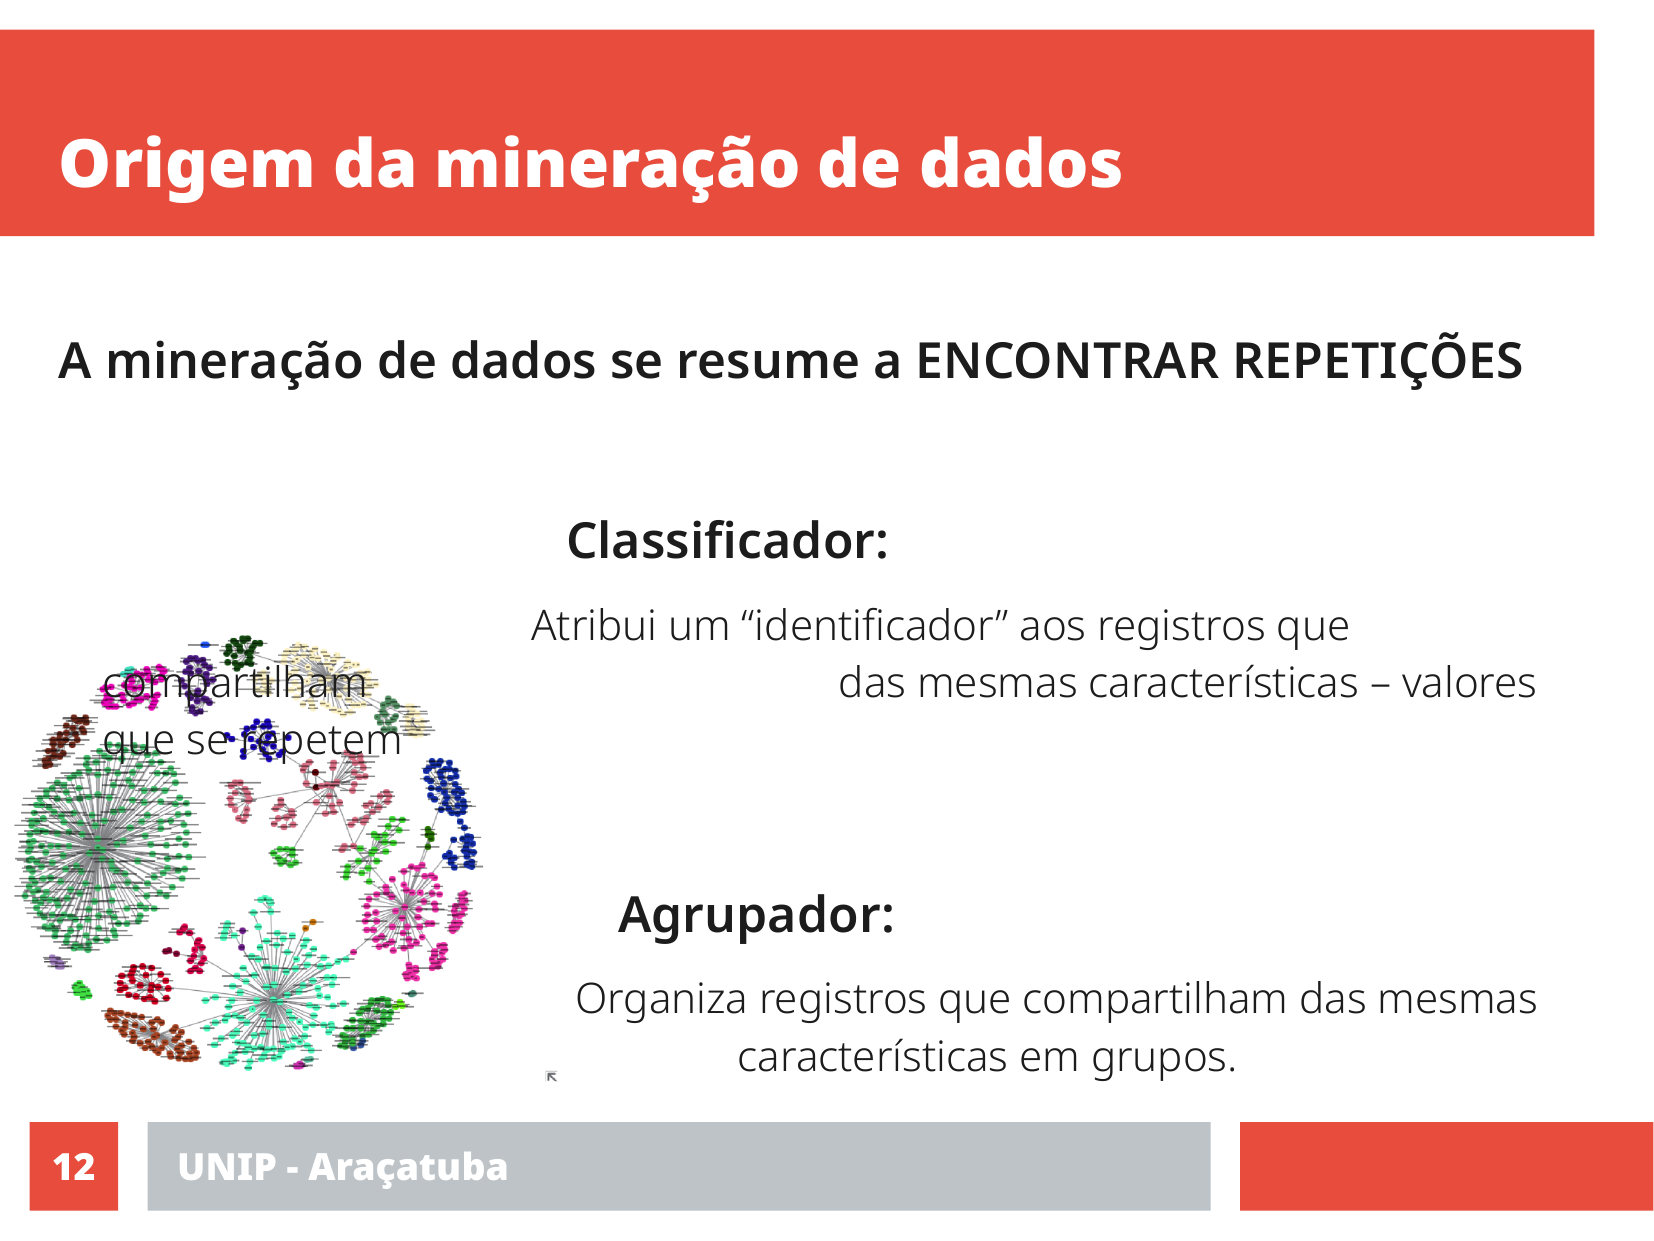

# Origem da mineração de dados
A mineração de dados se resume a ENCONTRAR REPETIÇÕES
 Classificador:
 Atribui um “identificador” aos registros que compartilham das mesmas características – valores que se repetem
 Agrupador:
 Organiza registros que compartilham das mesmas características em grupos.
12
UNIP - Araçatuba